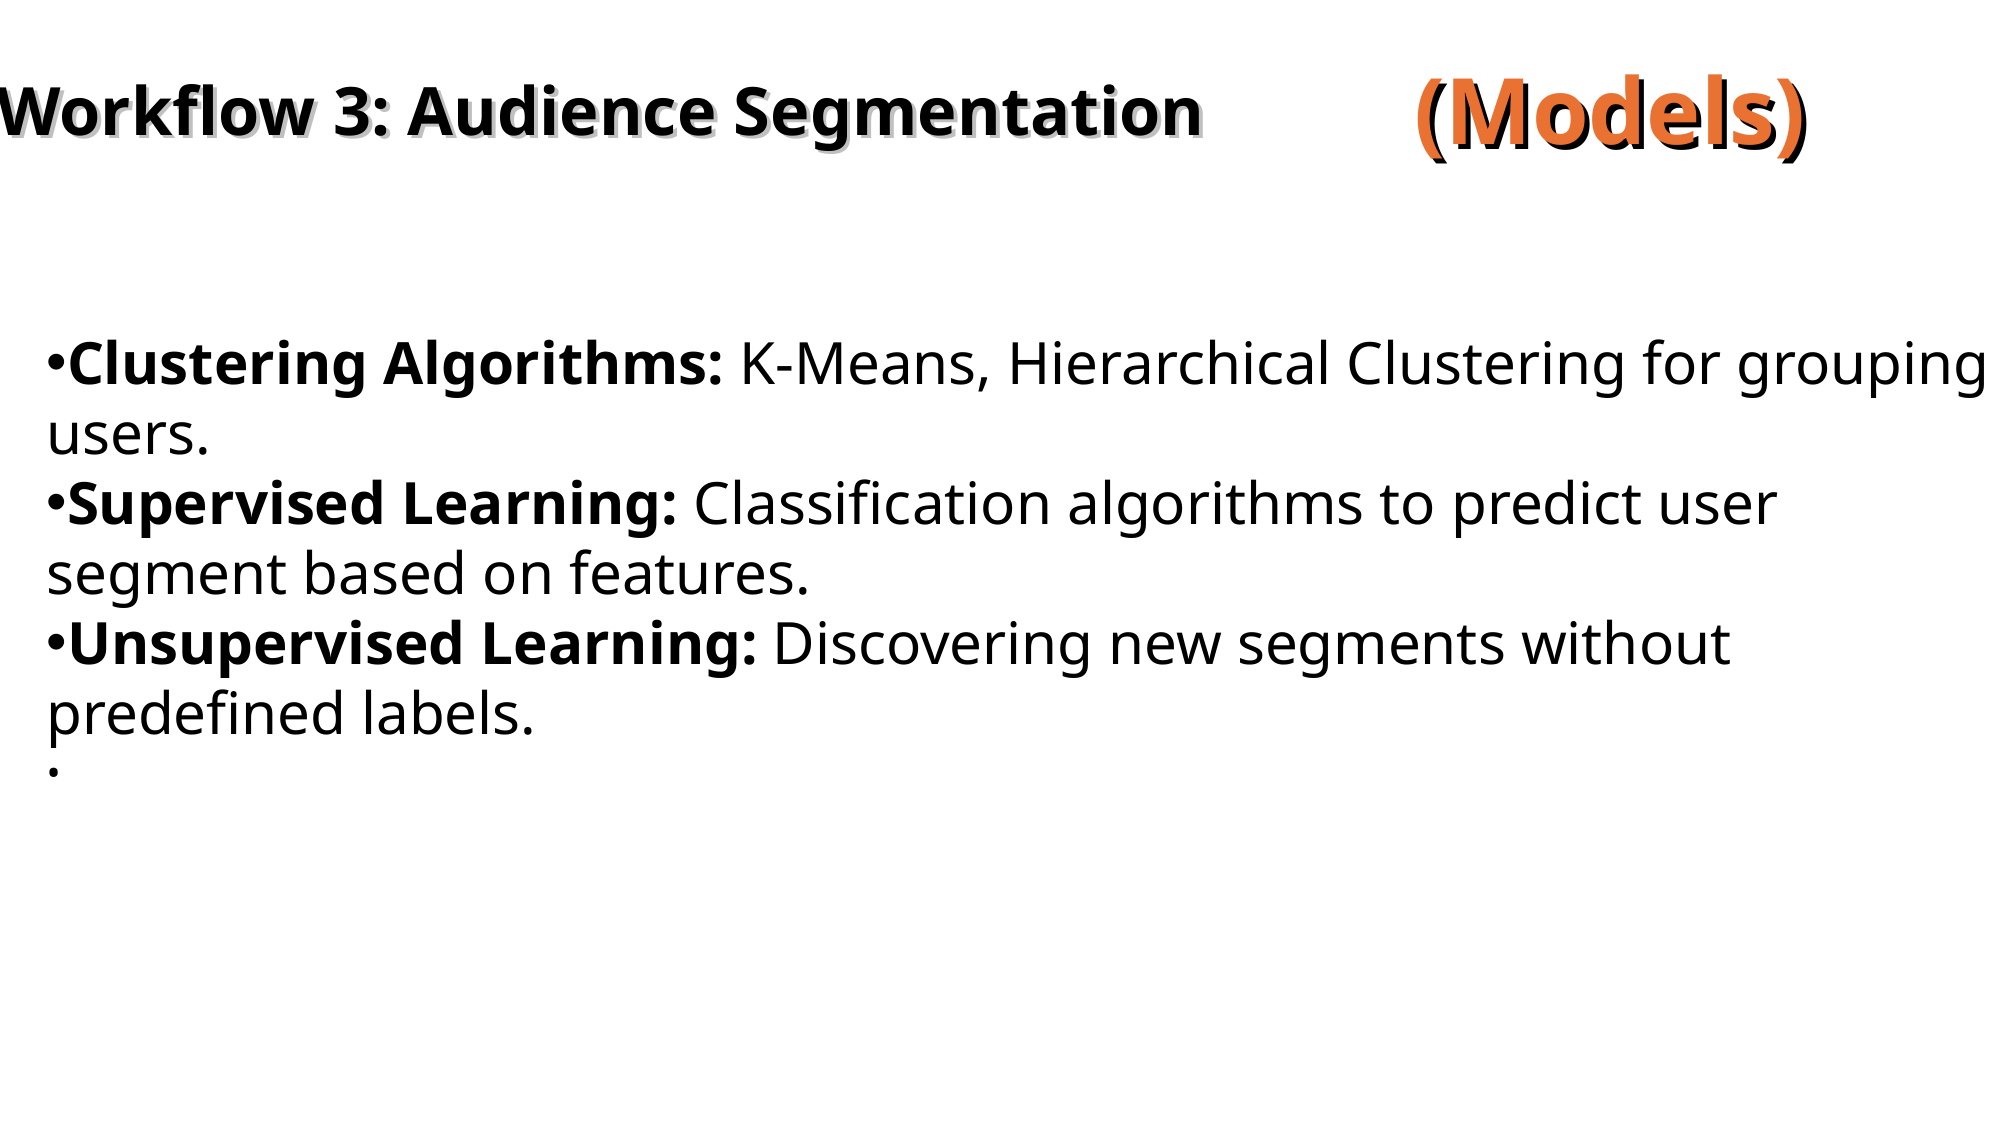

(Models)
Workflow 3: Audience Segmentation
Clustering Algorithms: K-Means, Hierarchical Clustering for grouping users.
Supervised Learning: Classification algorithms to predict user segment based on features.
Unsupervised Learning: Discovering new segments without predefined labels.